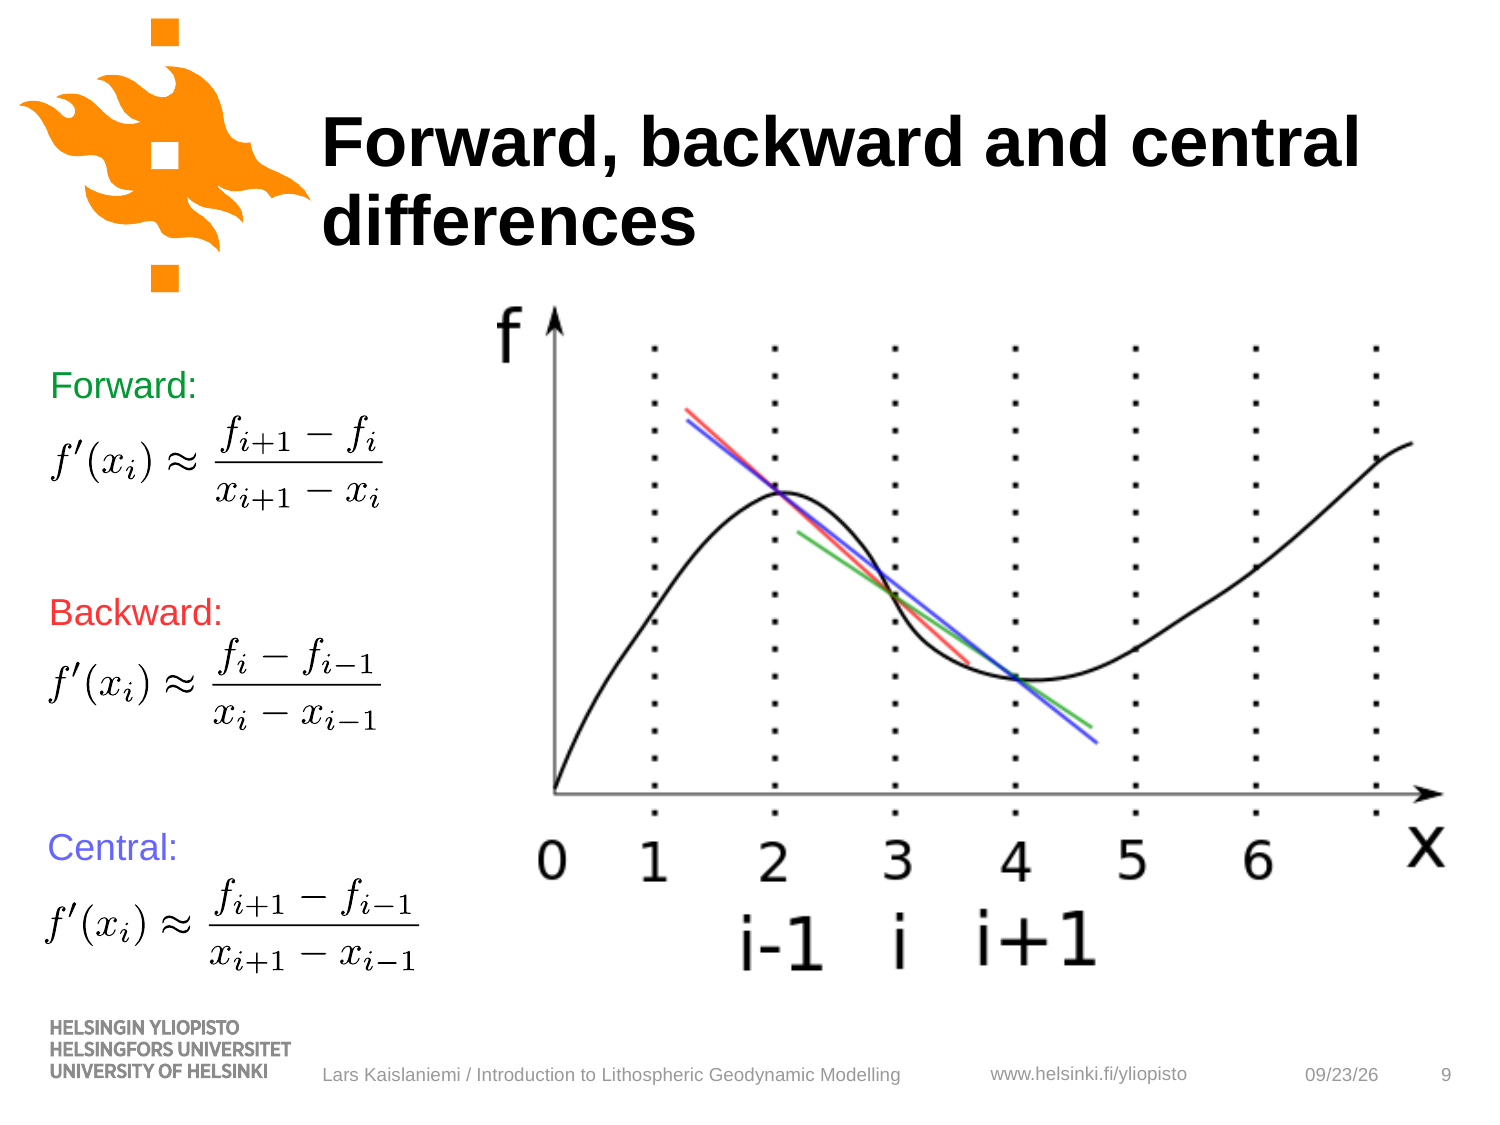

# Forward, backward and central differences
Forward:
Backward:
Central:
Lars Kaislaniemi / Introduction to Lithospheric Geodynamic Modelling
9